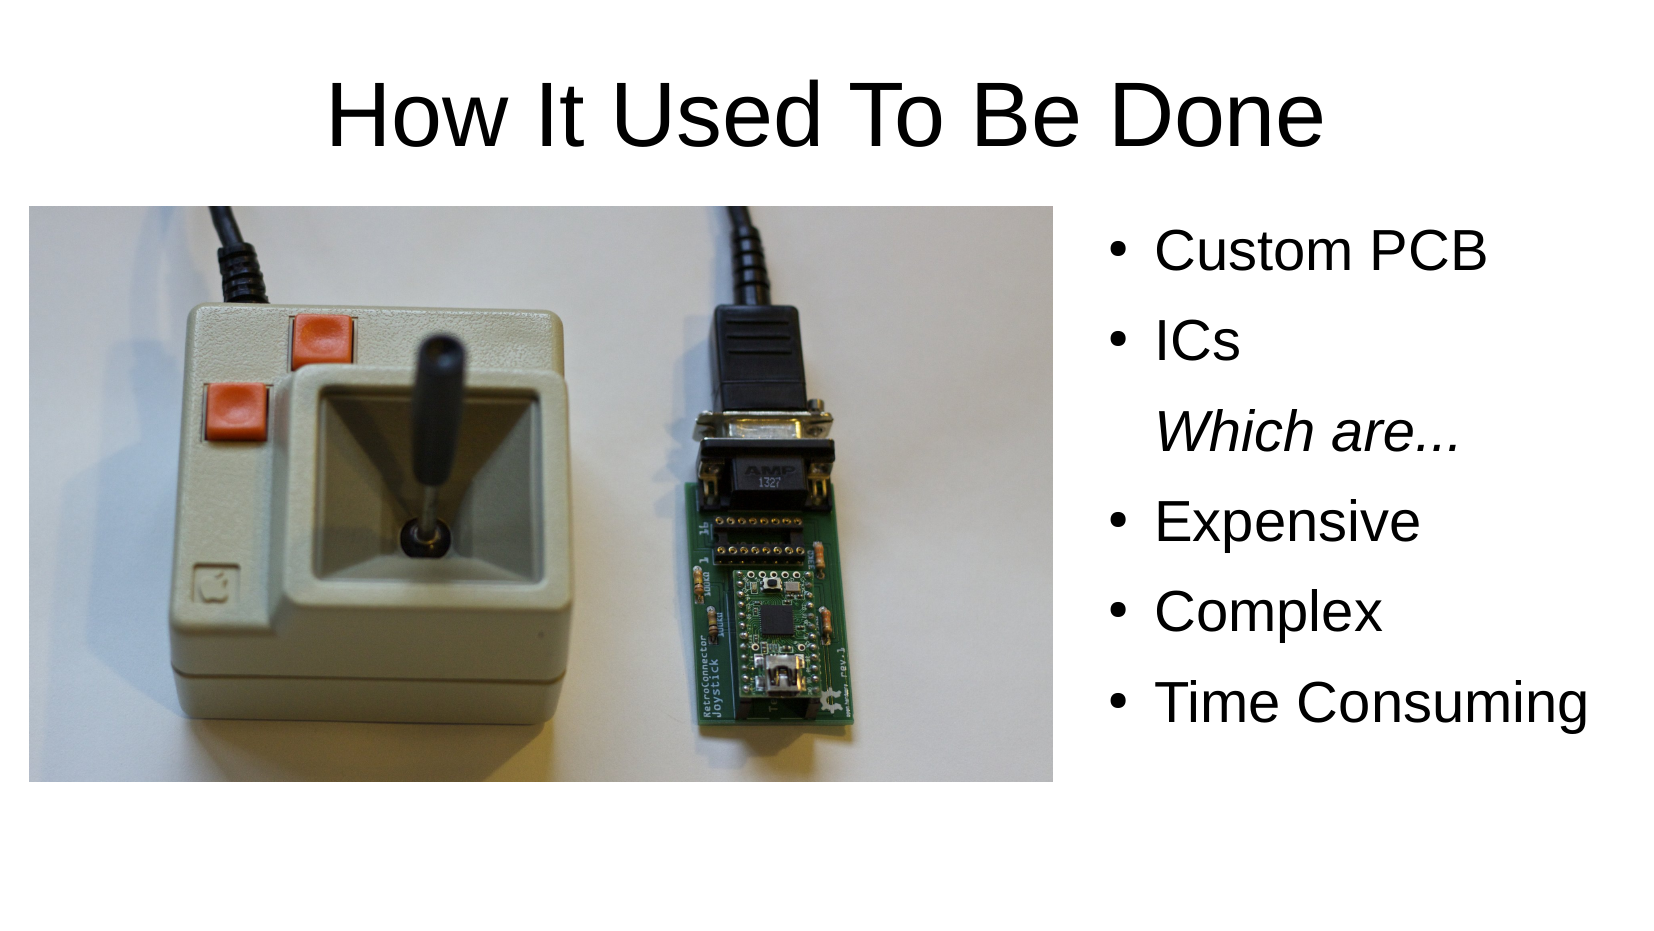

# How It Used To Be Done
Custom PCB
ICs
Which are...
Expensive
Complex
Time Consuming